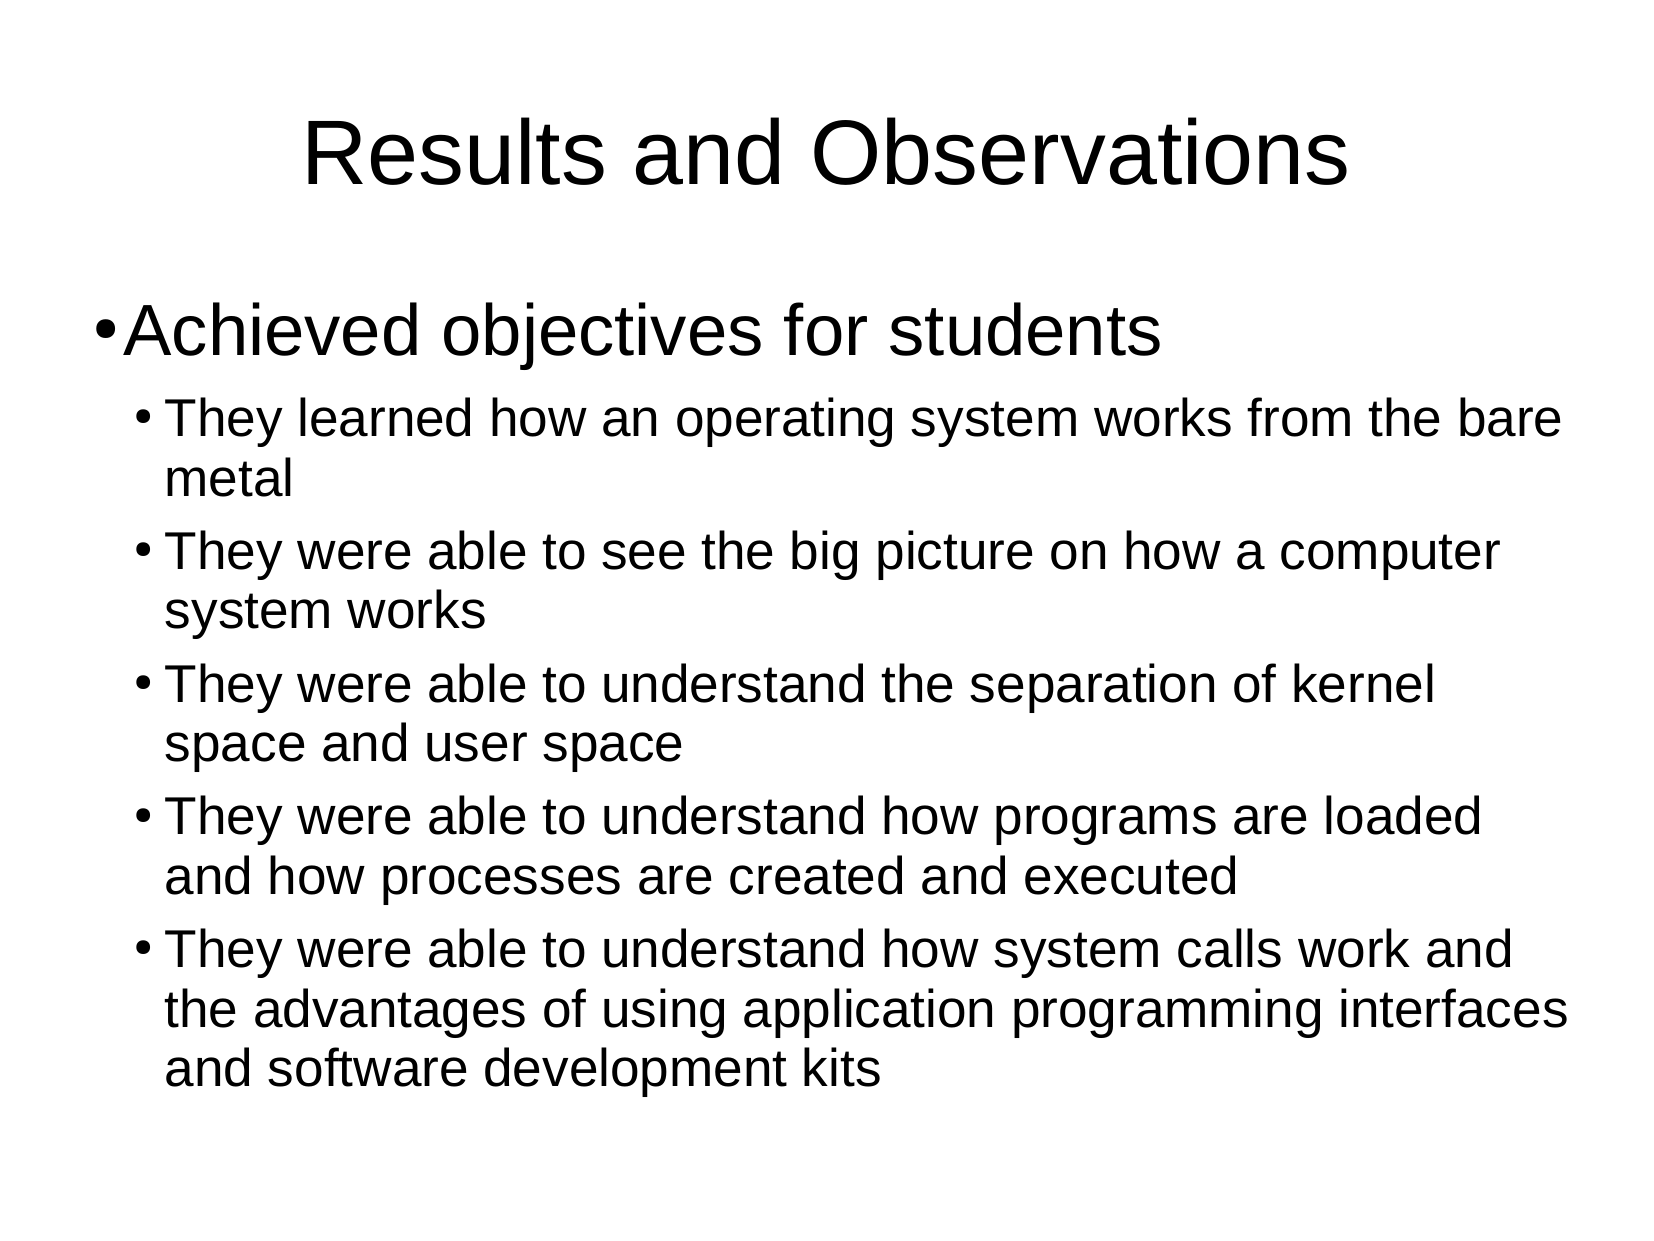

# Results and Observations
Achieved objectives for students
They learned how an operating system works from the bare metal
They were able to see the big picture on how a computer system works
They were able to understand the separation of kernel space and user space
They were able to understand how programs are loaded and how processes are created and executed
They were able to understand how system calls work and the advantages of using application programming interfaces and software development kits